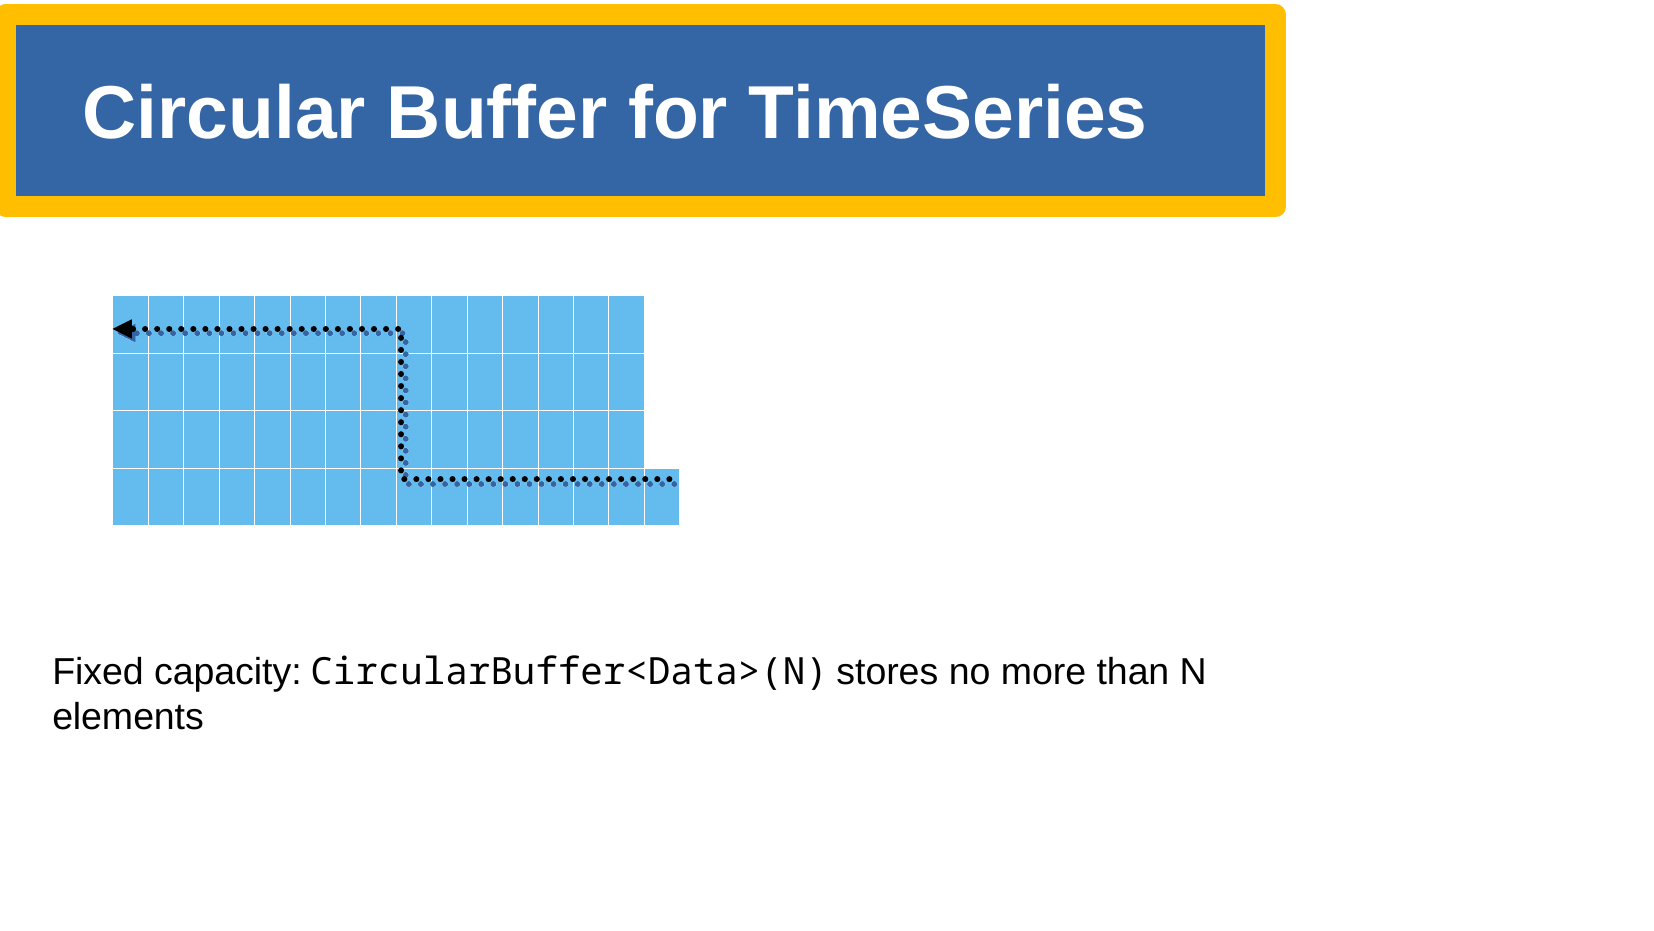

# Circular Buffer for TimeSeries
| | | | | | | | | | | | | | | | |
| --- | --- | --- | --- | --- | --- | --- | --- | --- | --- | --- | --- | --- | --- | --- | --- |
| | | | | | | | | | | | | | | | |
| | | | | | | | | | | | | | | | |
| | | | | | | | | | | | | | | | |
Fixed capacity: CircularBuffer<Data>(N) stores no more than N elements